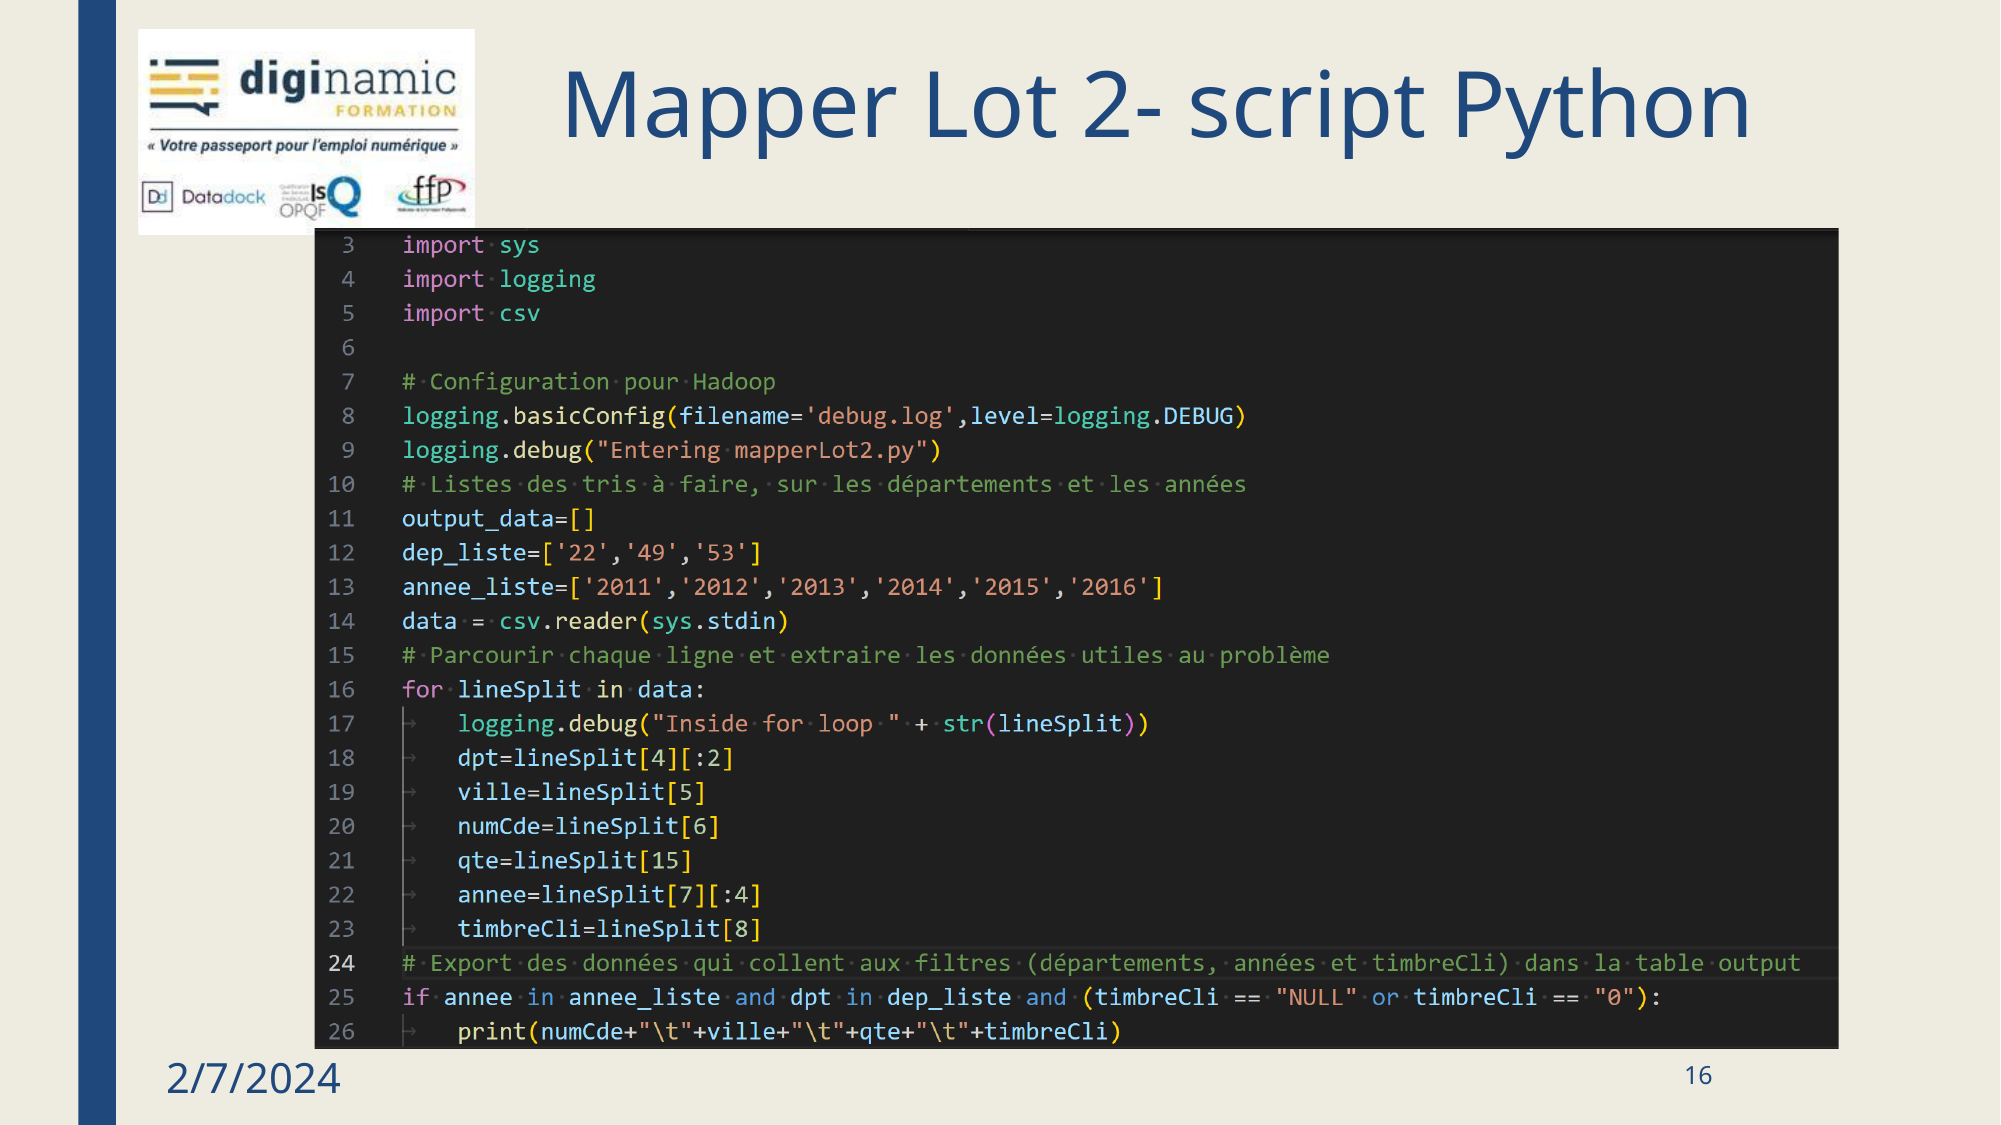

# Mapper Lot 2- script Python
2/7/2024
16